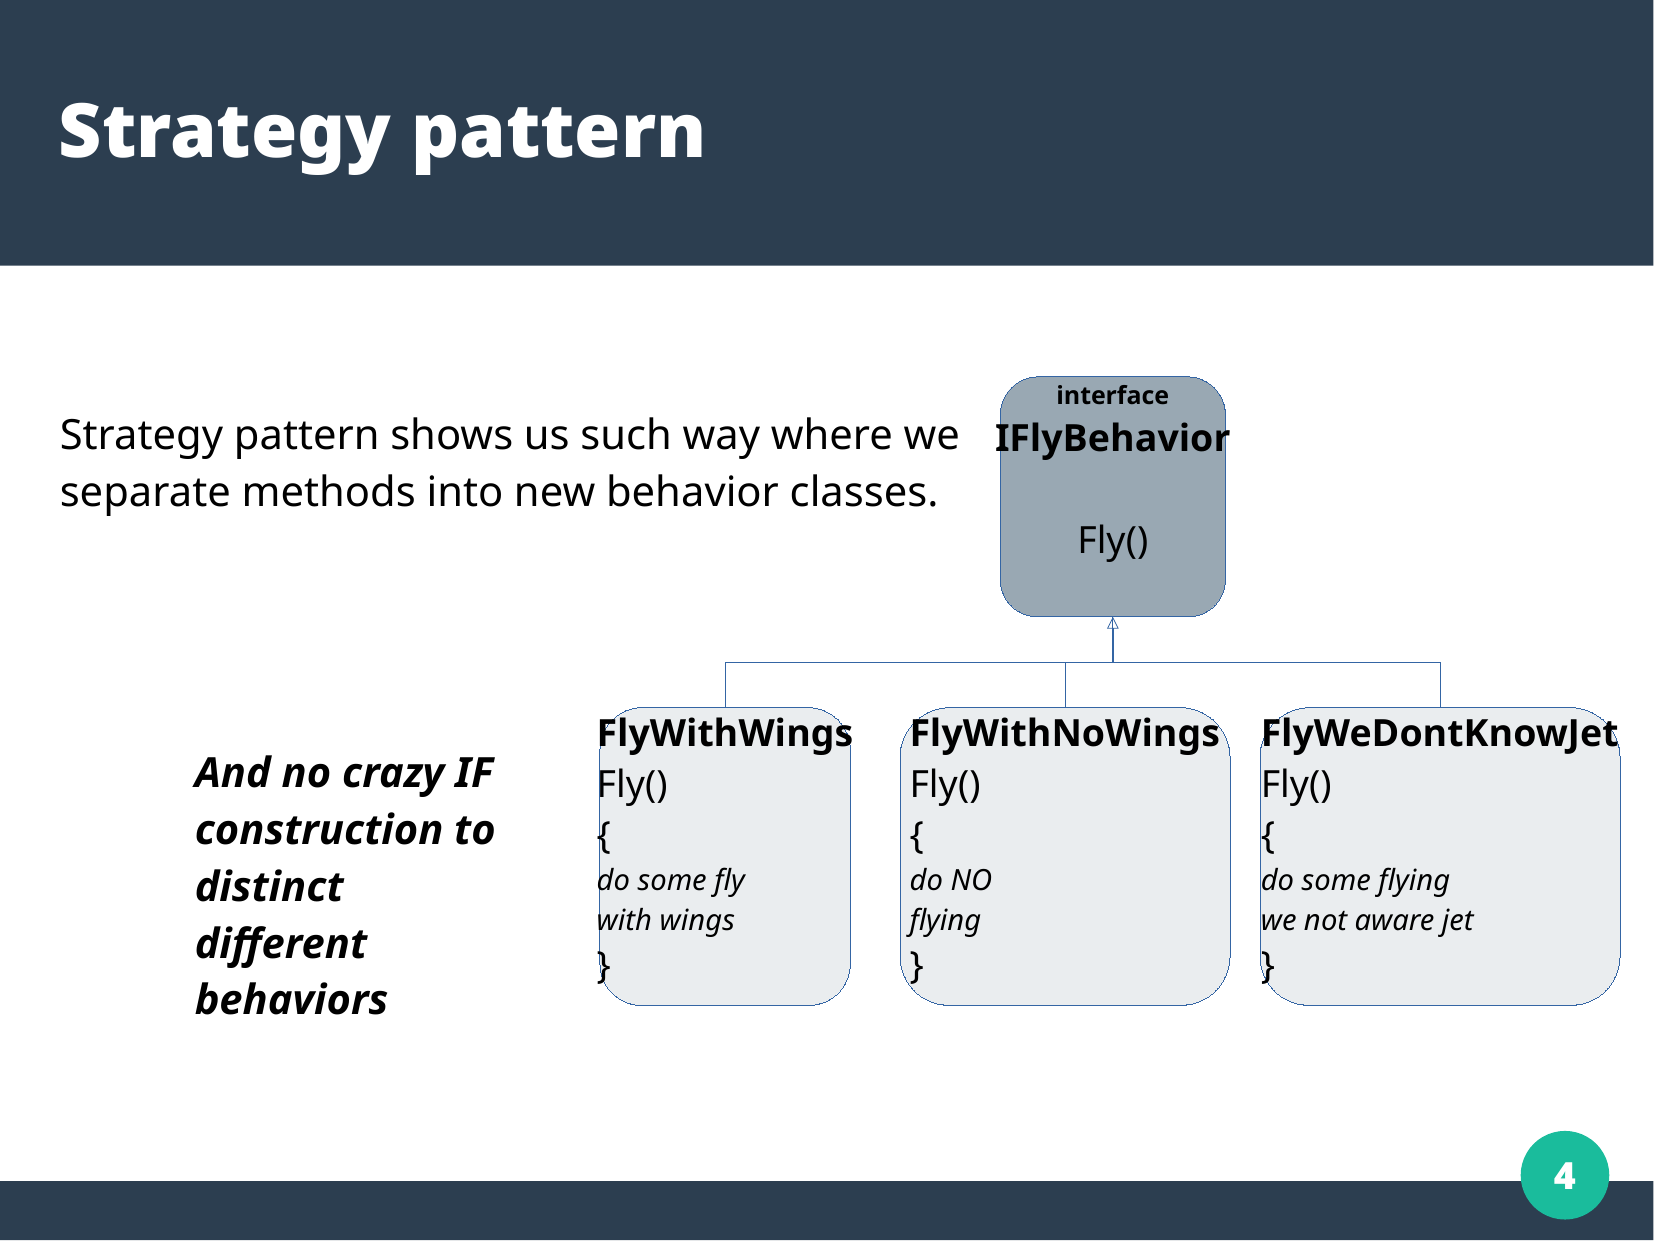

# Strategy pattern
interface
IFlyBehavior
Fly()
Strategy pattern shows us such way where we separate methods into new behavior classes.
FlyWithWings
Fly()
{
do some fly
with wings
}
FlyWithNoWings
Fly()
{
do NO
flying
}
FlyWeDontKnowJet
Fly()
{
do some flying
we not aware jet
}
And no crazy IF construction to distinct different behaviors
4